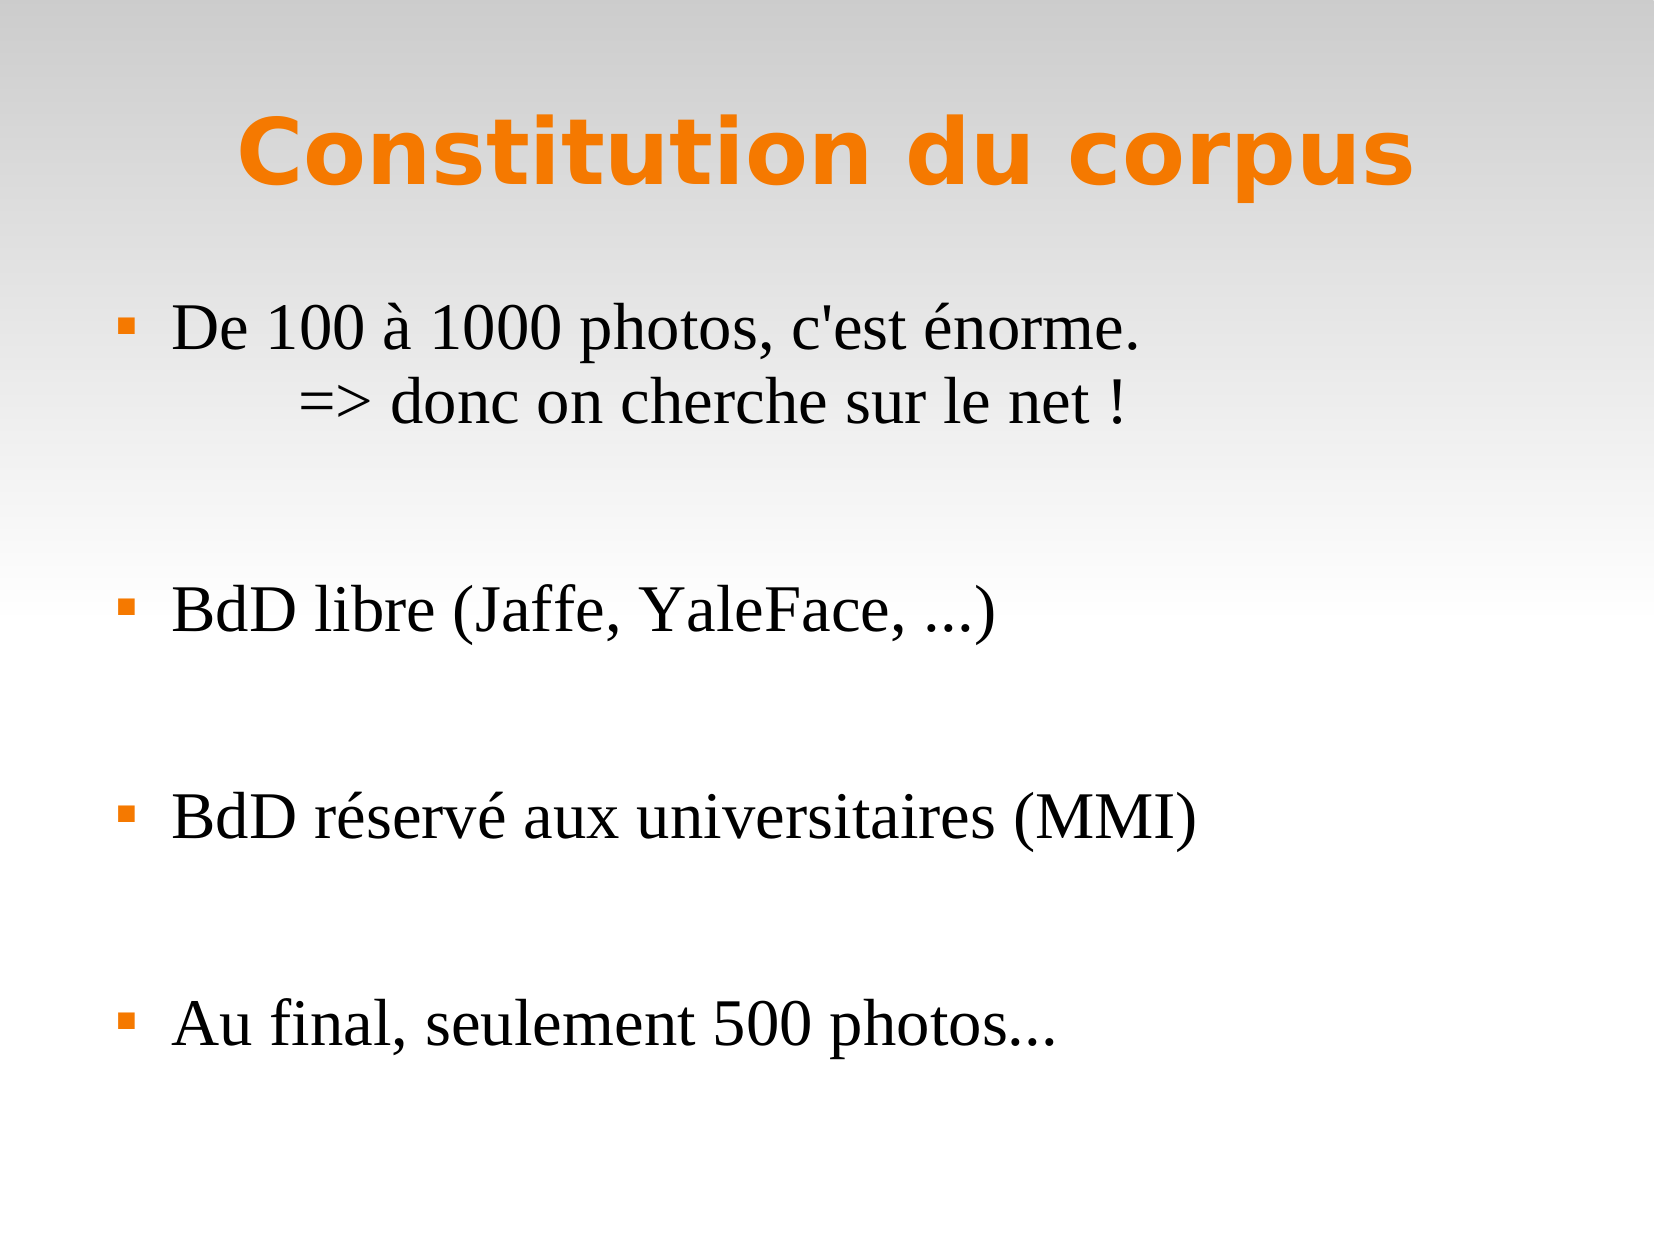

# Constitution du corpus
De 100 à 1000 photos, c'est énorme.
	=> donc on cherche sur le net !
BdD libre (Jaffe, YaleFace, ...)
BdD réservé aux universitaires (MMI)
Au final, seulement 500 photos...